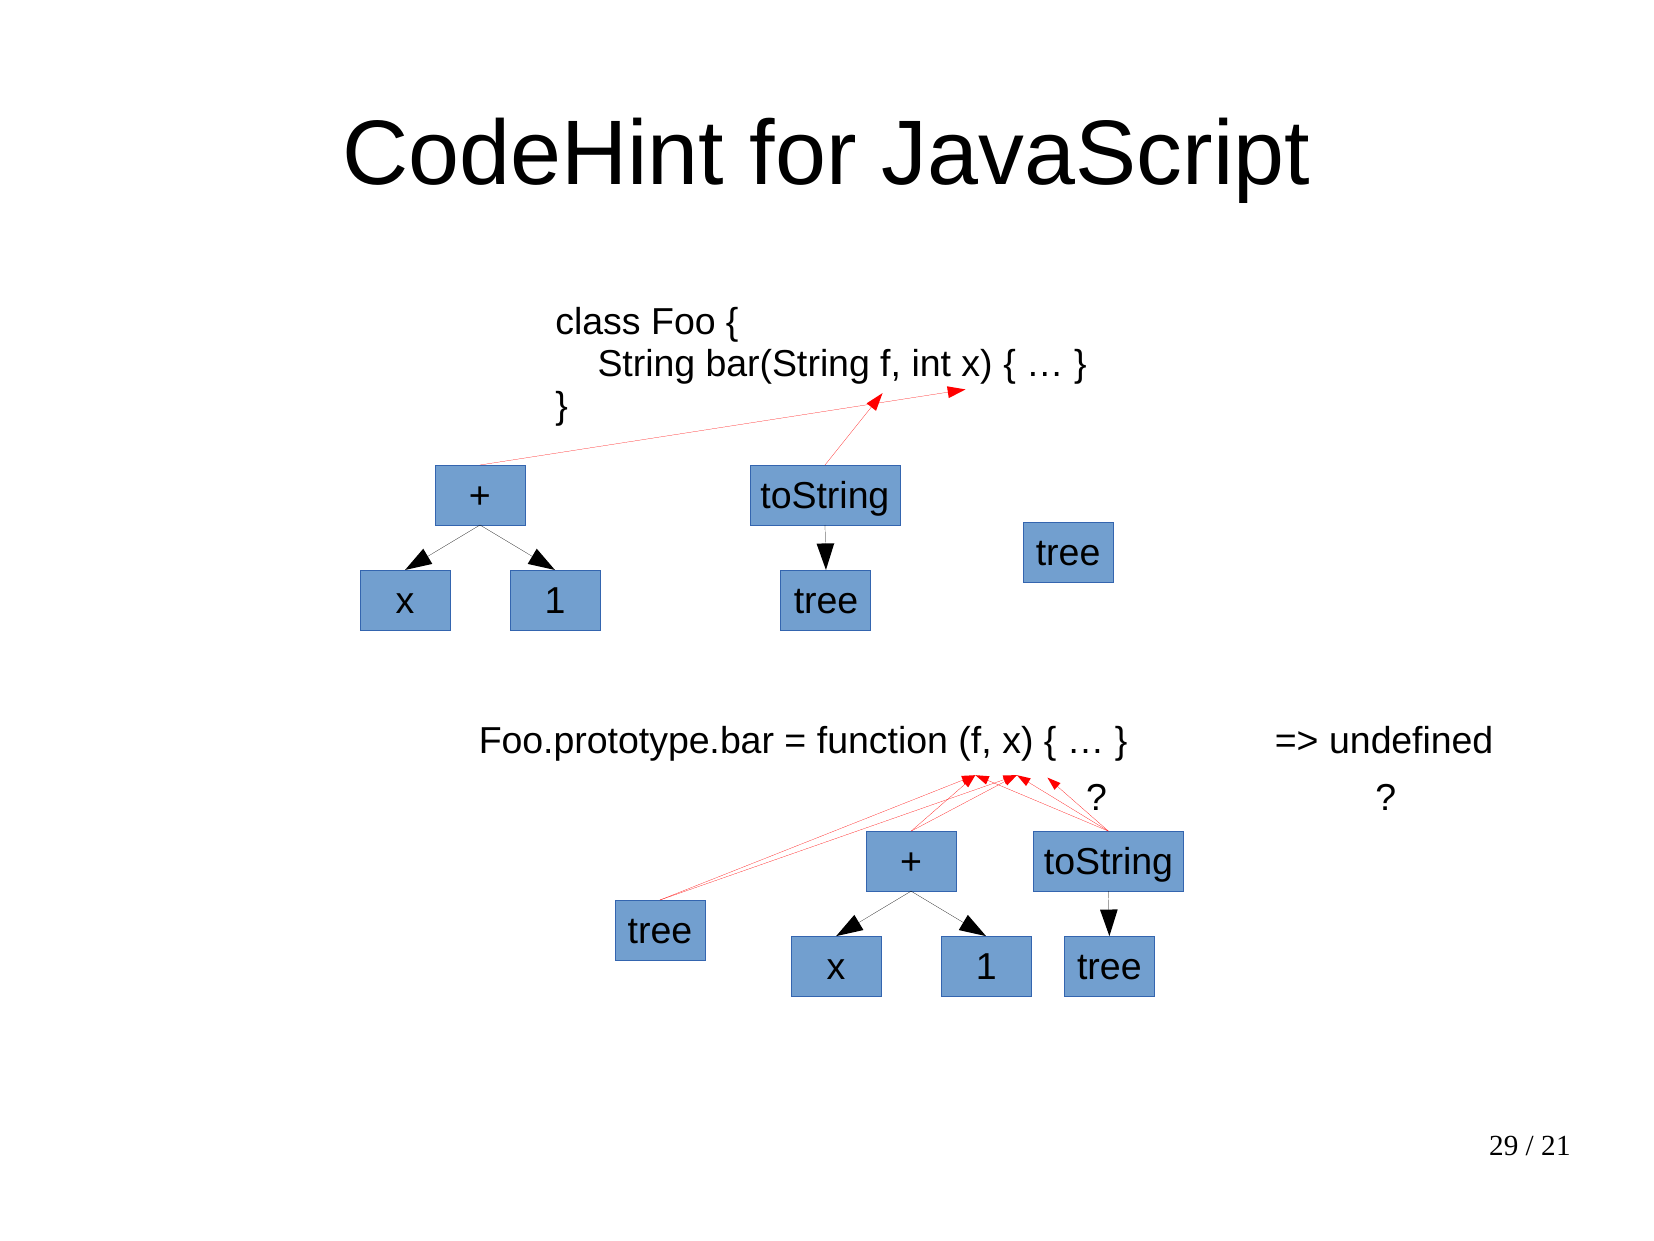

# CodeHint for JavaScript
class Foo {
 String bar(String f, int x) { … }
}
+
x
1
toString
tree
tree
Foo.prototype.bar = function (f, x) { … }
=> undefined
?
?
+
x
1
toString
tree
tree
29